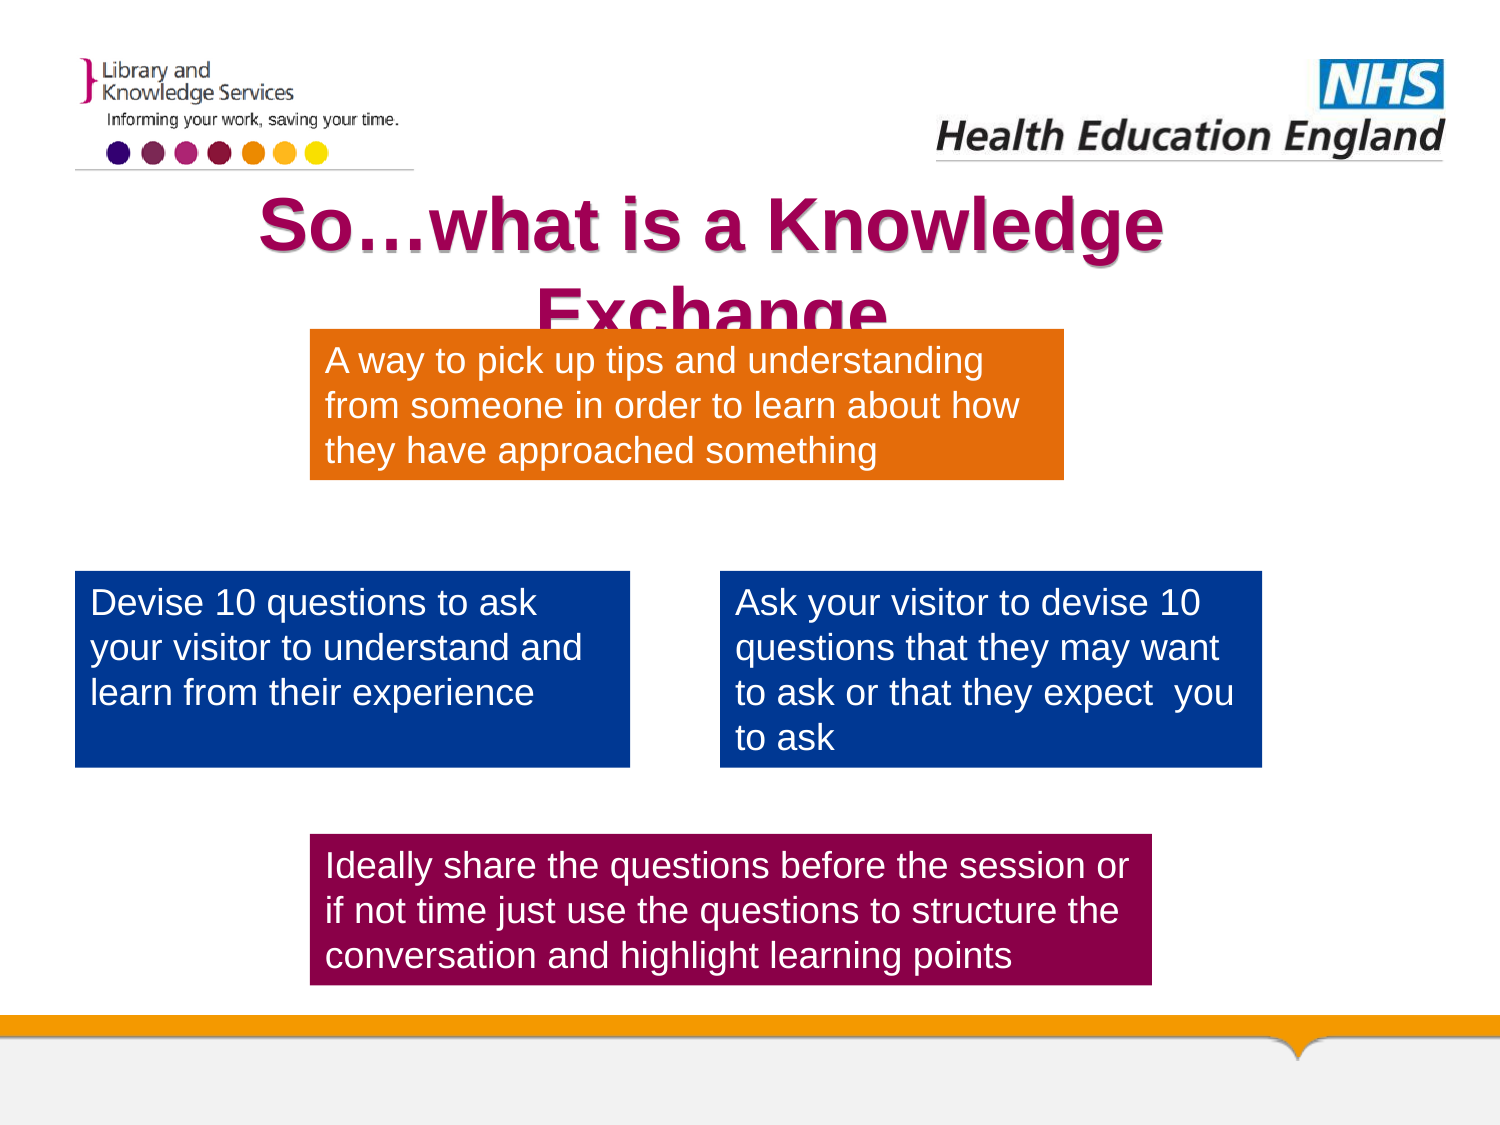

# So…what is a Knowledge Exchange
A way to pick up tips and understanding from someone in order to learn about how they have approached something
Devise 10 questions to ask your visitor to understand and learn from their experience
Ask your visitor to devise 10 questions that they may want to ask or that they expect you to ask
Ideally share the questions before the session or if not time just use the questions to structure the conversation and highlight learning points